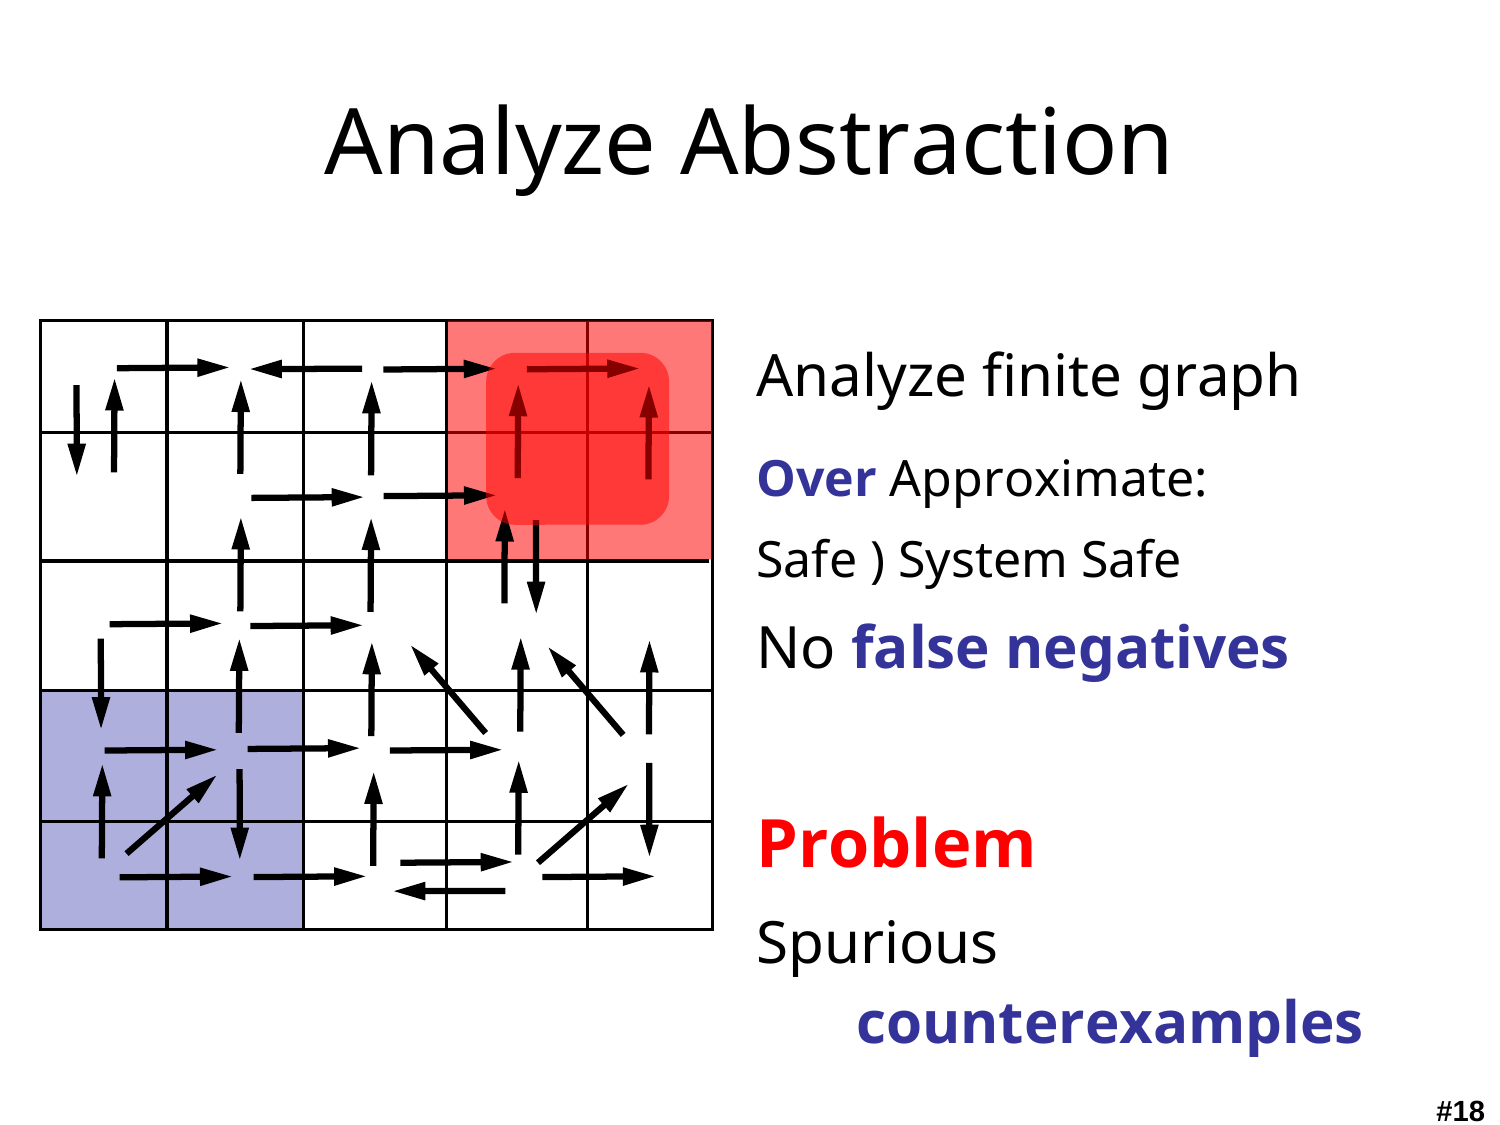

# Analyze Abstraction
Analyze finite graph
Over Approximate:
Safe ) System Safe
No false negatives
Problem
Spurious counterexamples
18